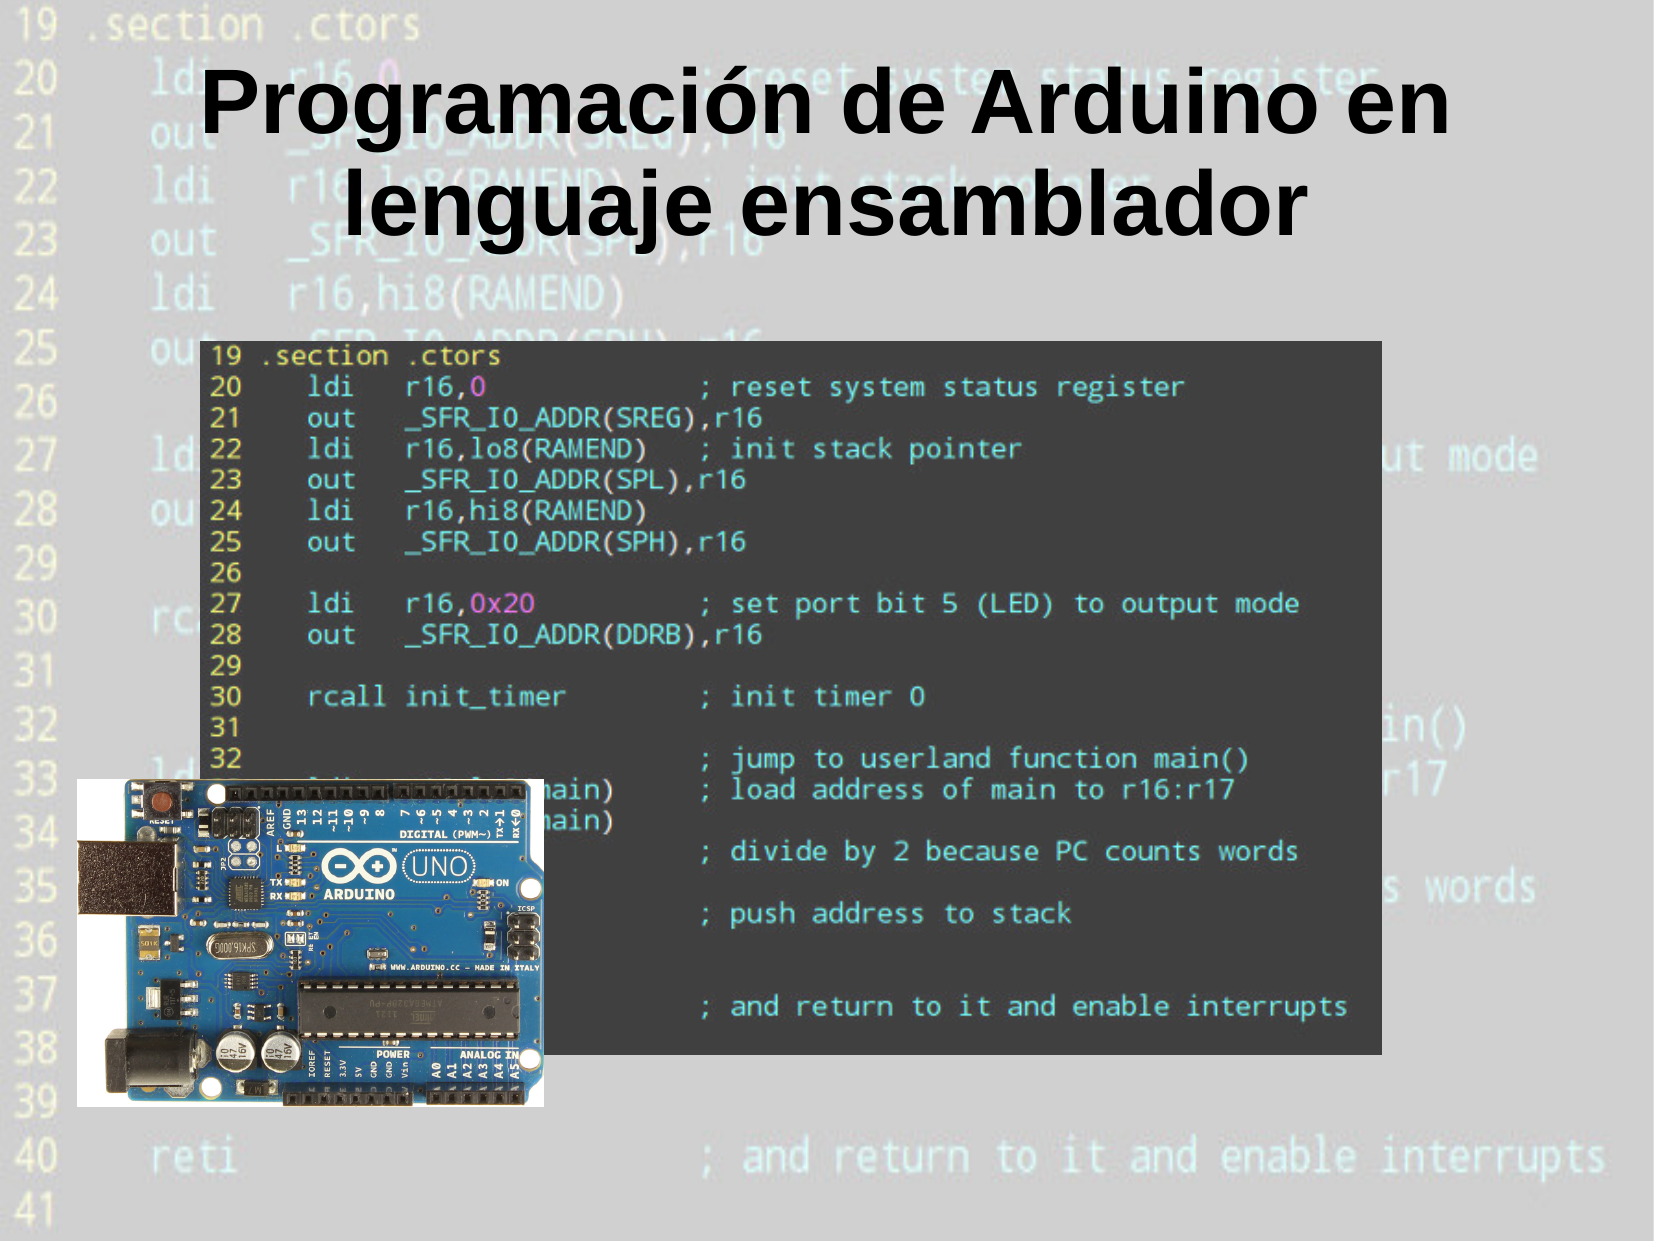

# Programación de Arduino en lenguaje ensamblador